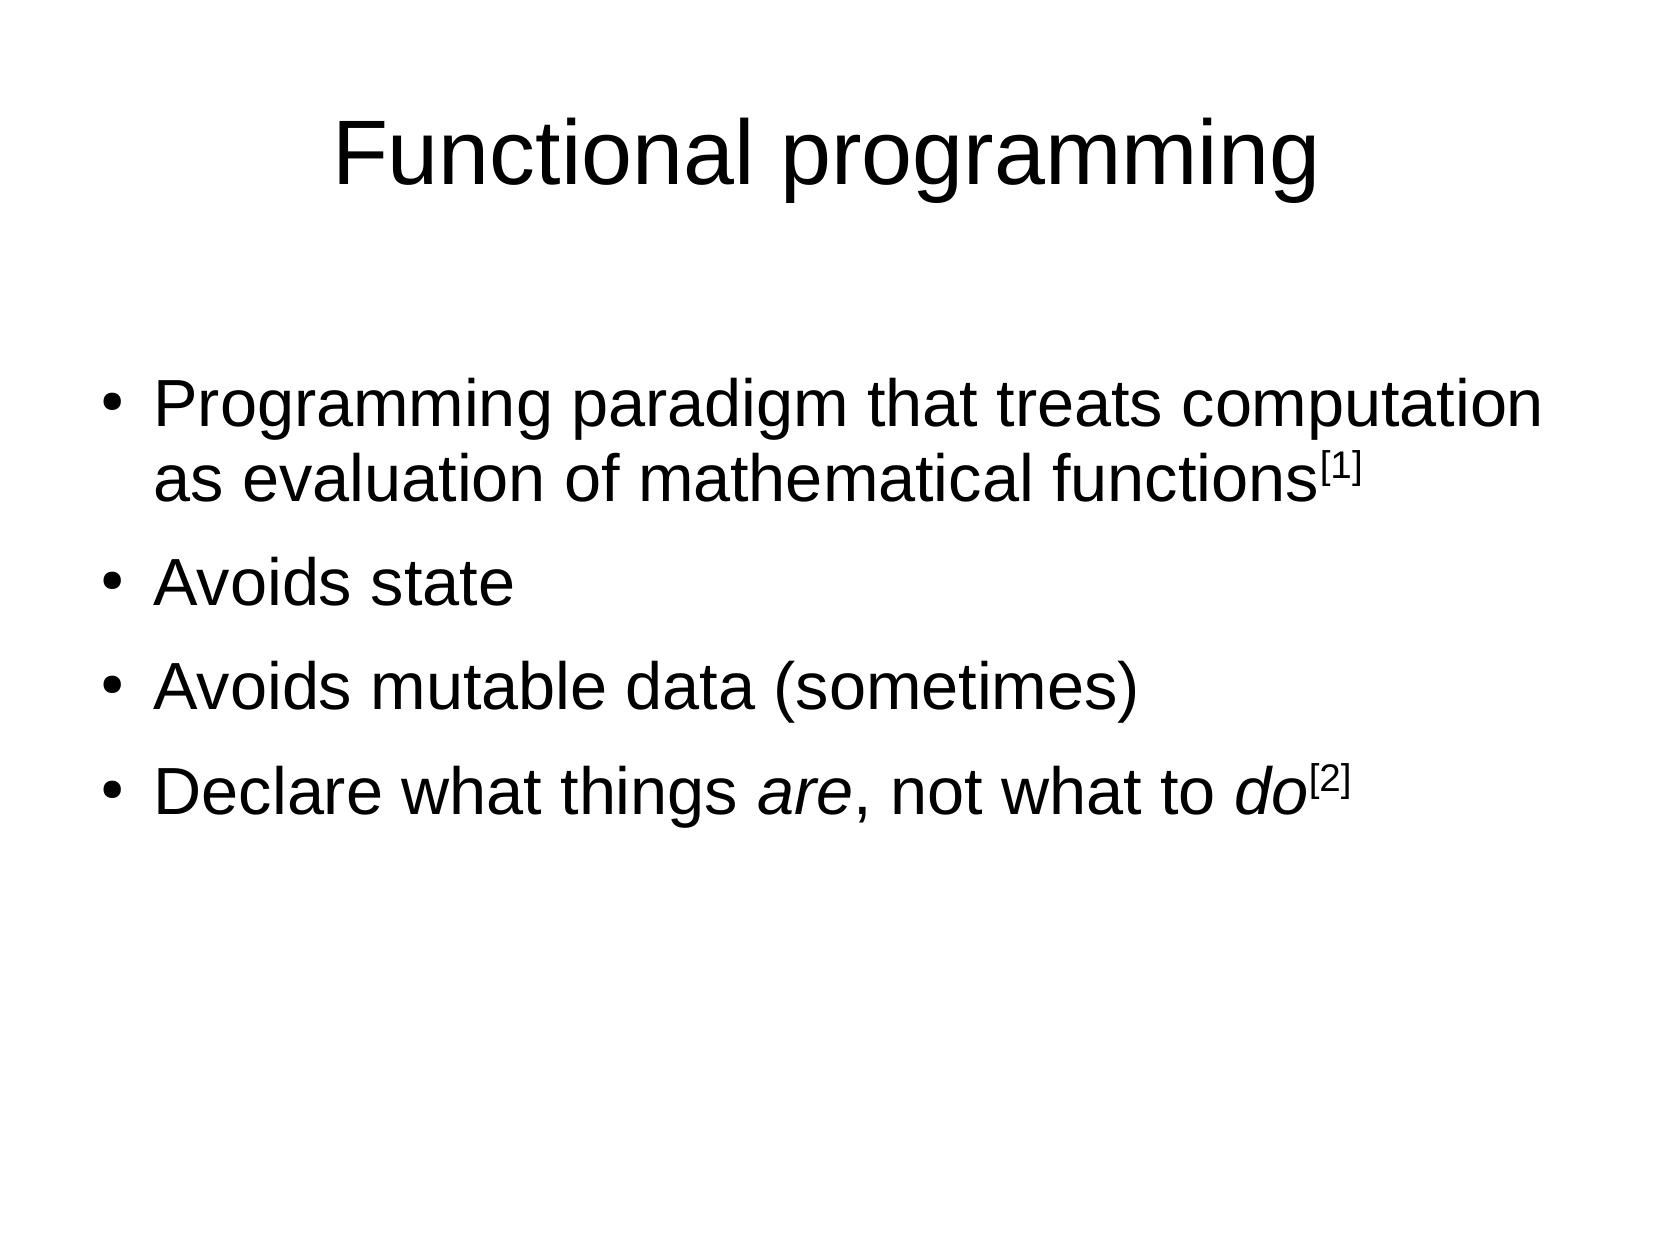

# Functional programming
Programming paradigm that treats computation as evaluation of mathematical functions[1]
Avoids state
Avoids mutable data (sometimes)
Declare what things are, not what to do[2]